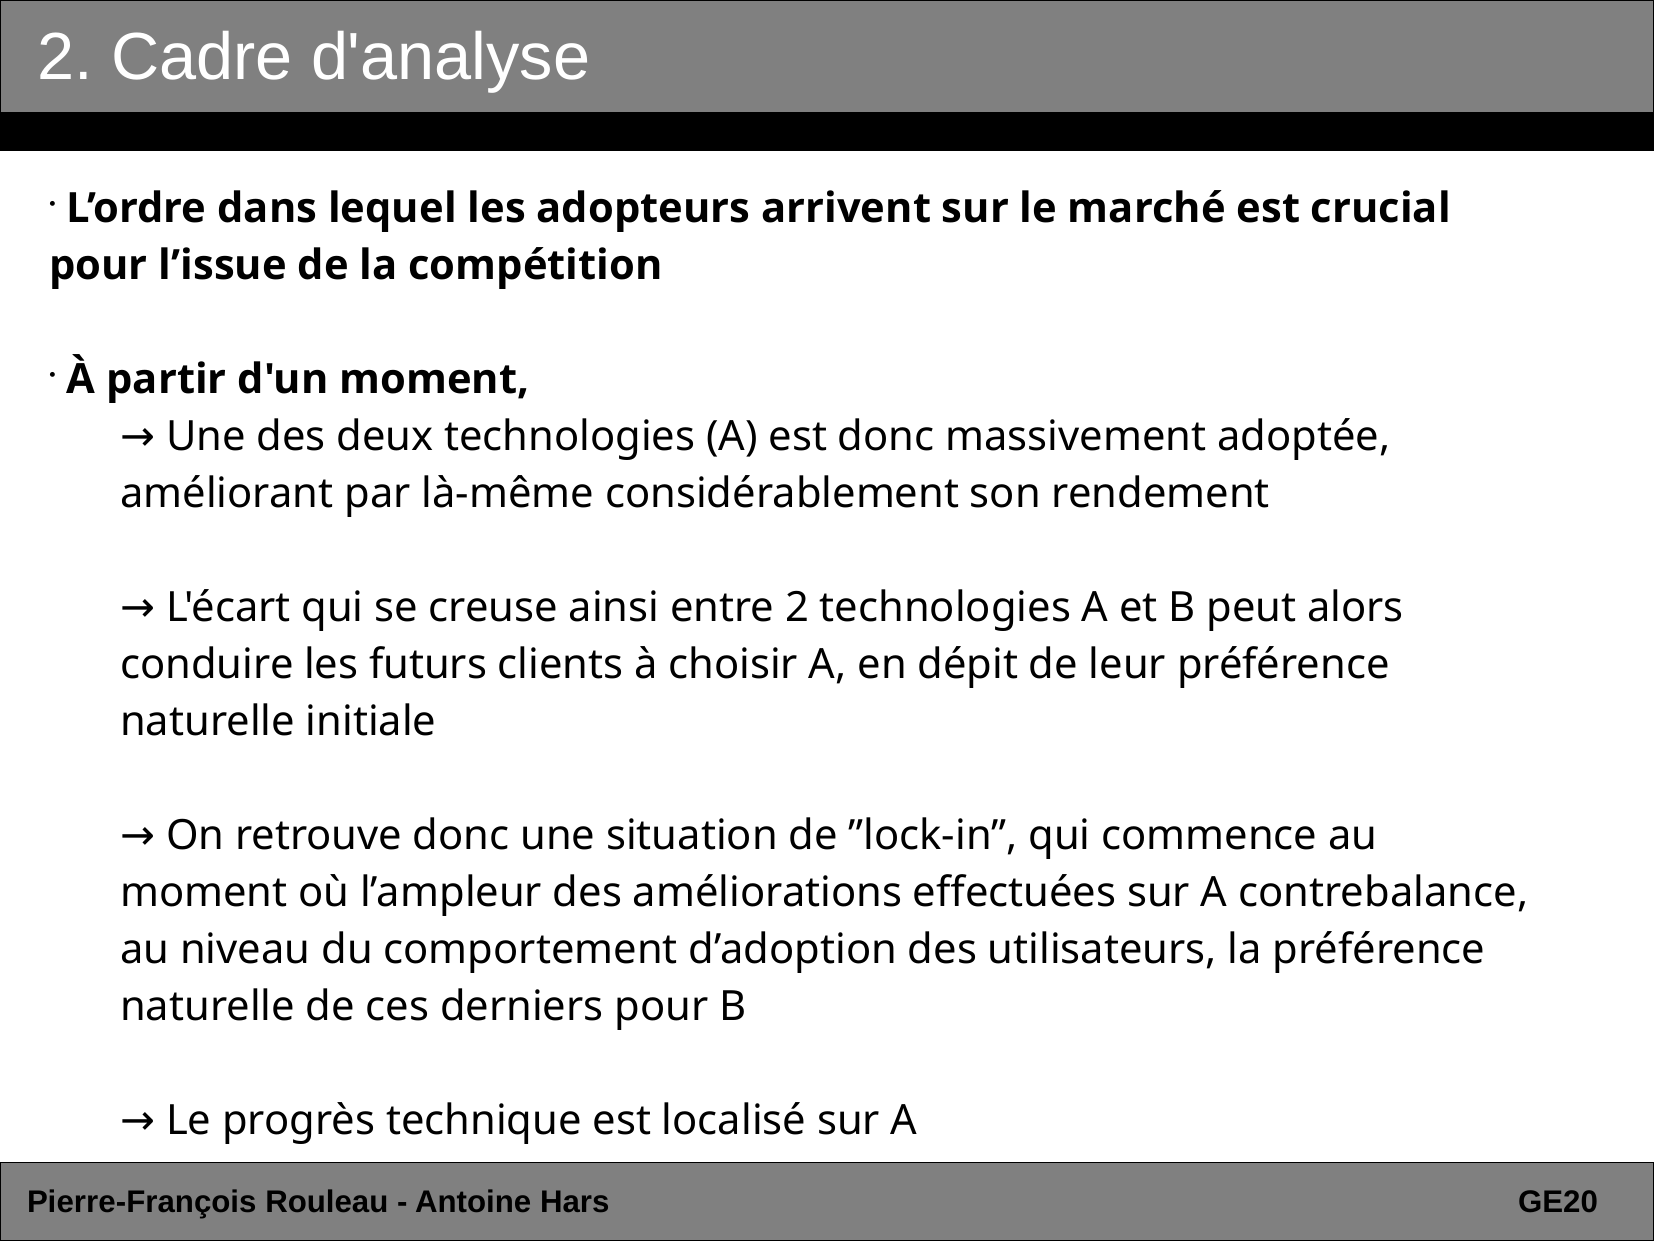

2. Cadre d'analyse
# L’ordre dans lequel les adopteurs arrivent sur le marché est crucial pour l’issue de la compétition
 À partir d'un moment,
→ Une des deux technologies (A) est donc massivement adoptée, améliorant par là-même considérablement son rendement
→ L'écart qui se creuse ainsi entre 2 technologies A et B peut alors conduire les futurs clients à choisir A, en dépit de leur préférence naturelle initiale
→ On retrouve donc une situation de ”lock-in”, qui commence au moment où l’ampleur des améliorations effectuées sur A contrebalance, au niveau du comportement d’adoption des utilisateurs, la préférence naturelle de ces derniers pour B
→ Le progrès technique est localisé sur A
Pierre-François Rouleau - Antoine Hars
GE20